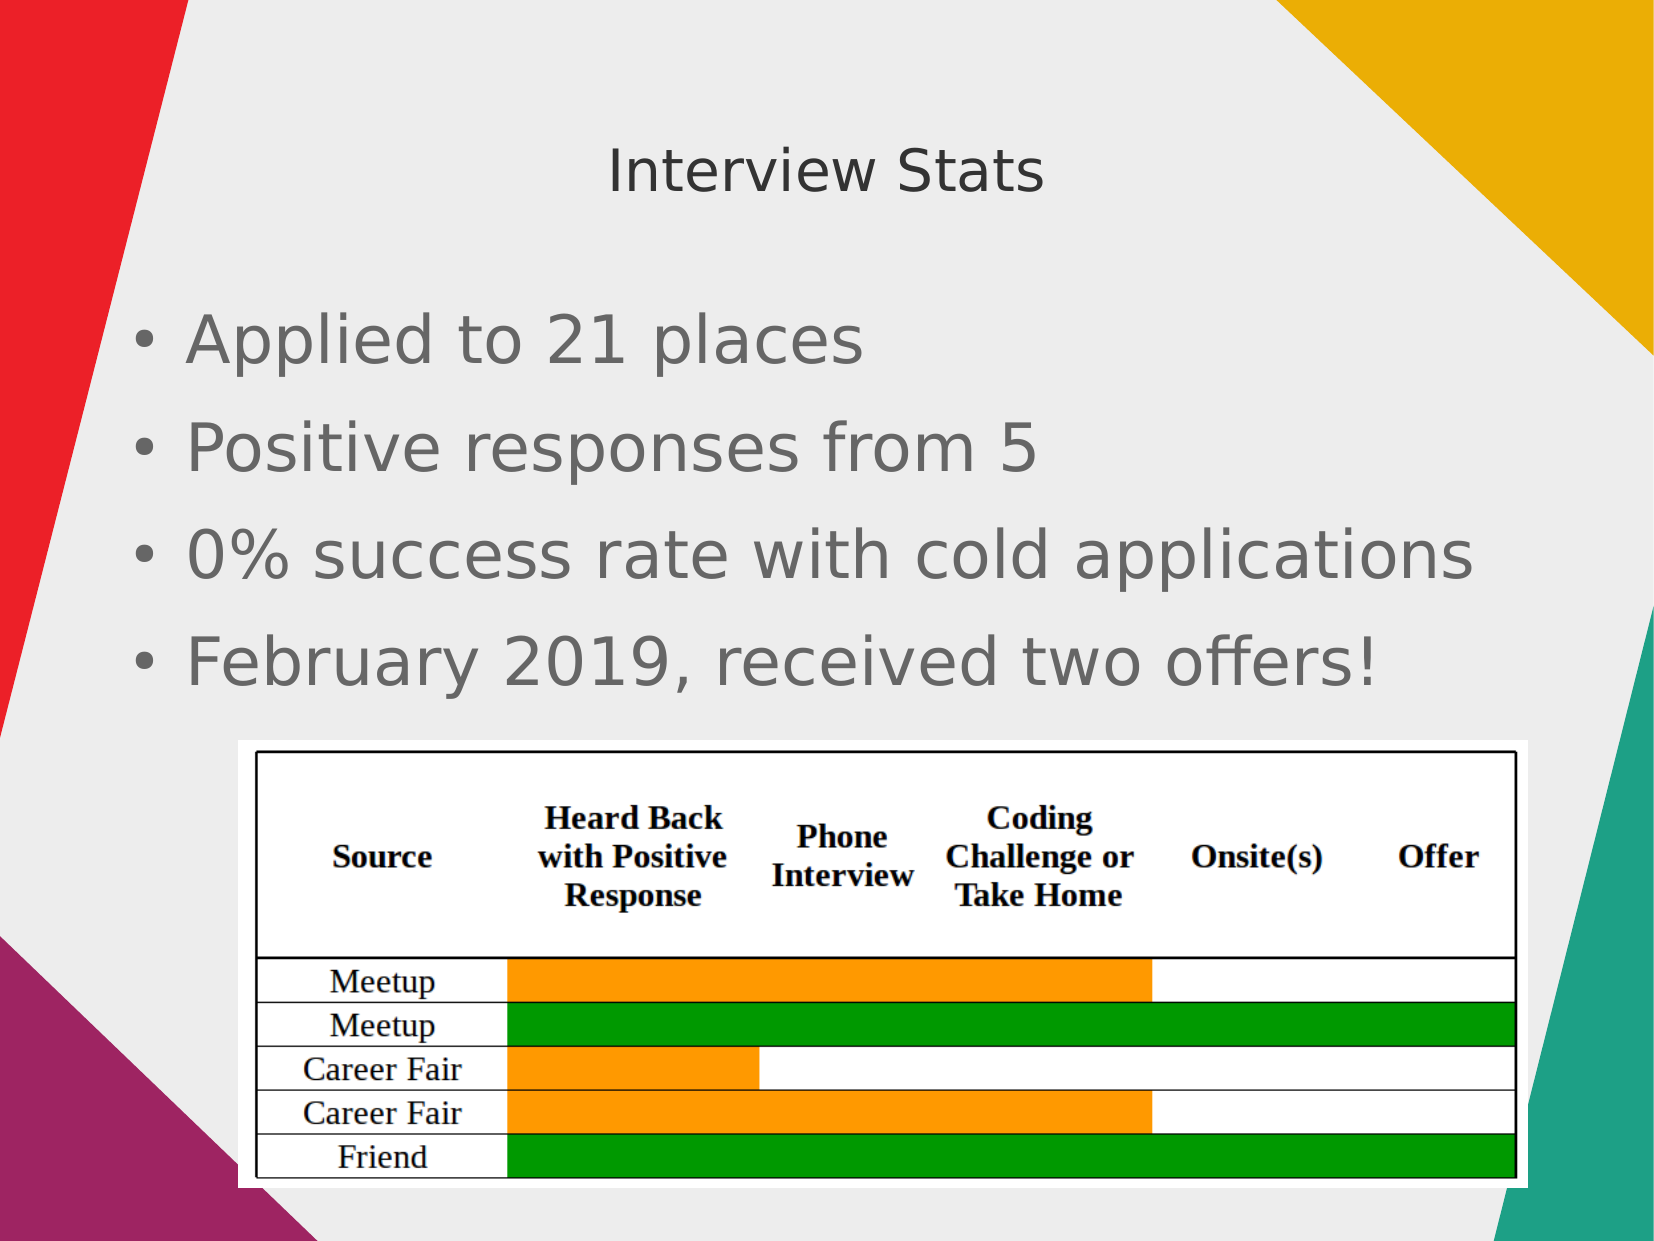

# Interview Stats
Applied to 21 places
Positive responses from 5
0% success rate with cold applications
February 2019, received two offers!